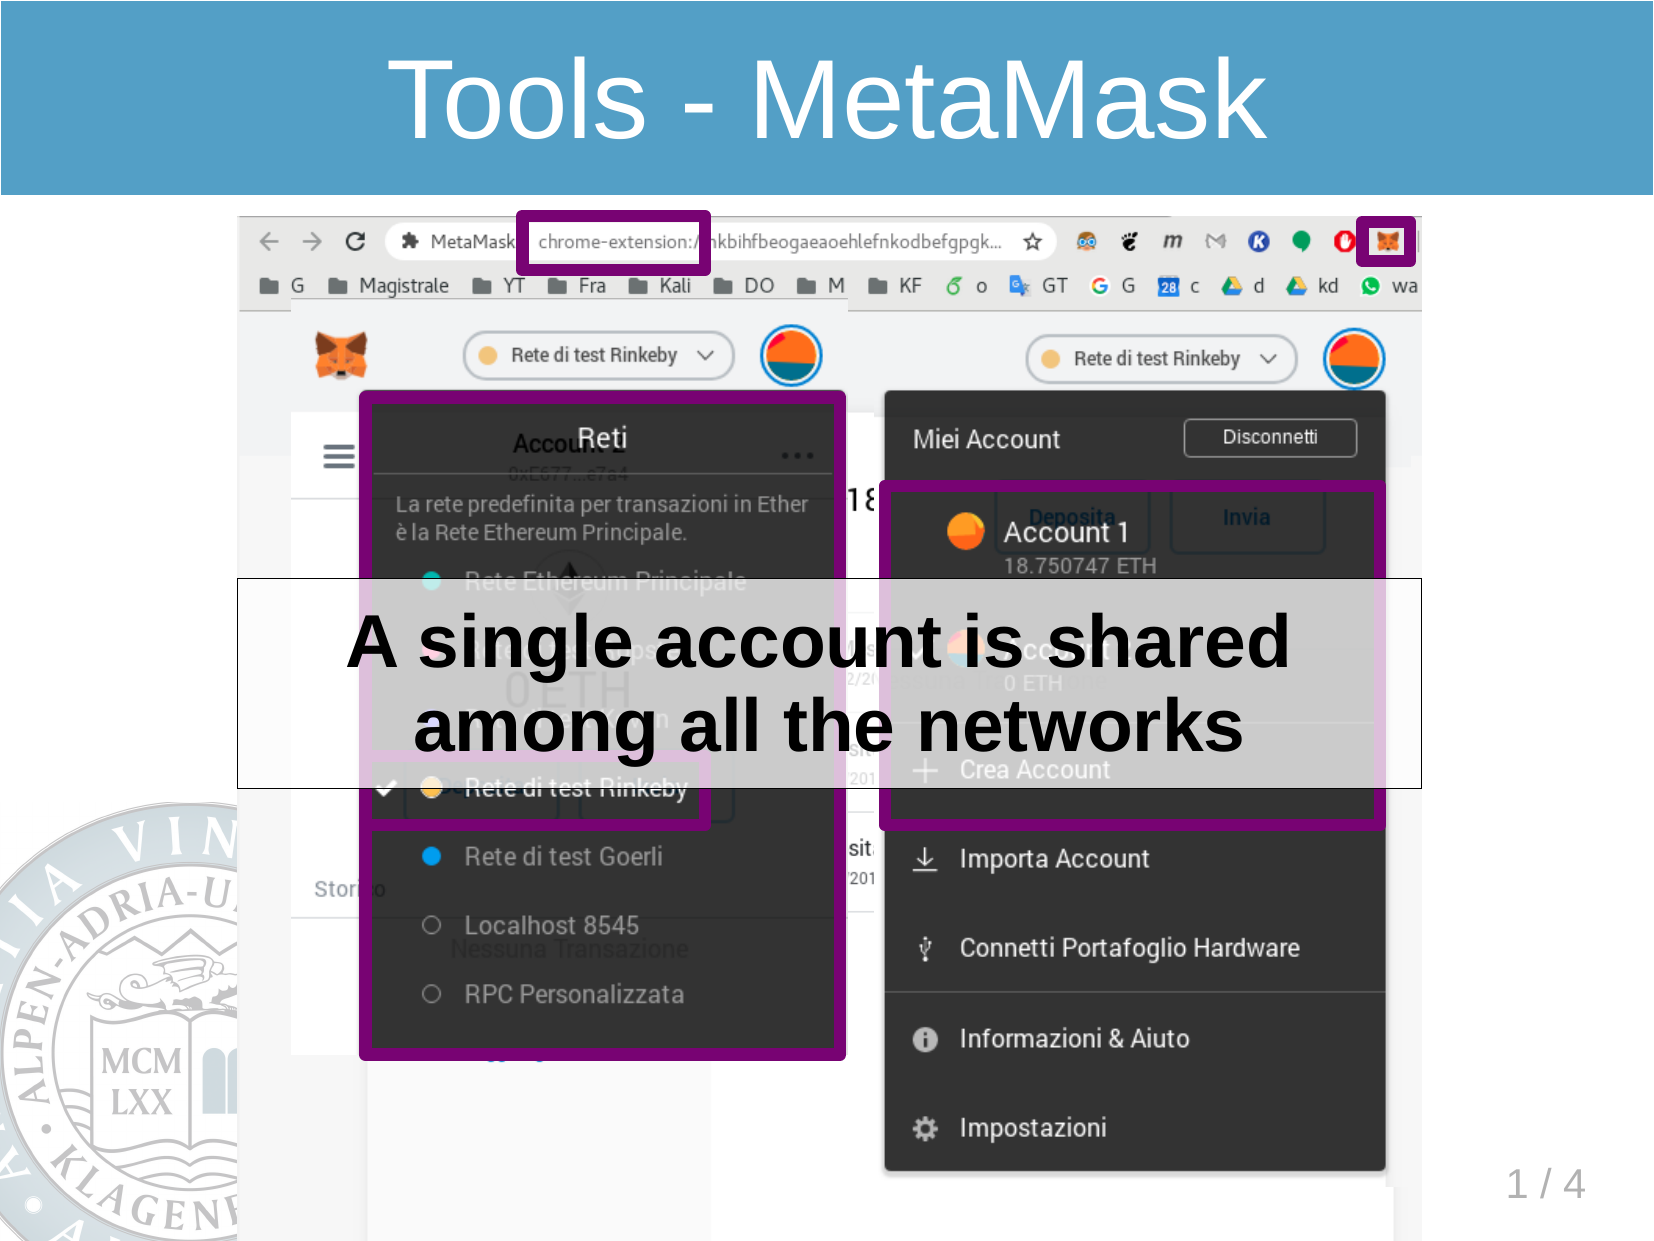

Tools - MetaMask
A single account is shared
among all the networks
# Presented by Edoardo Lenzi 1 / 4